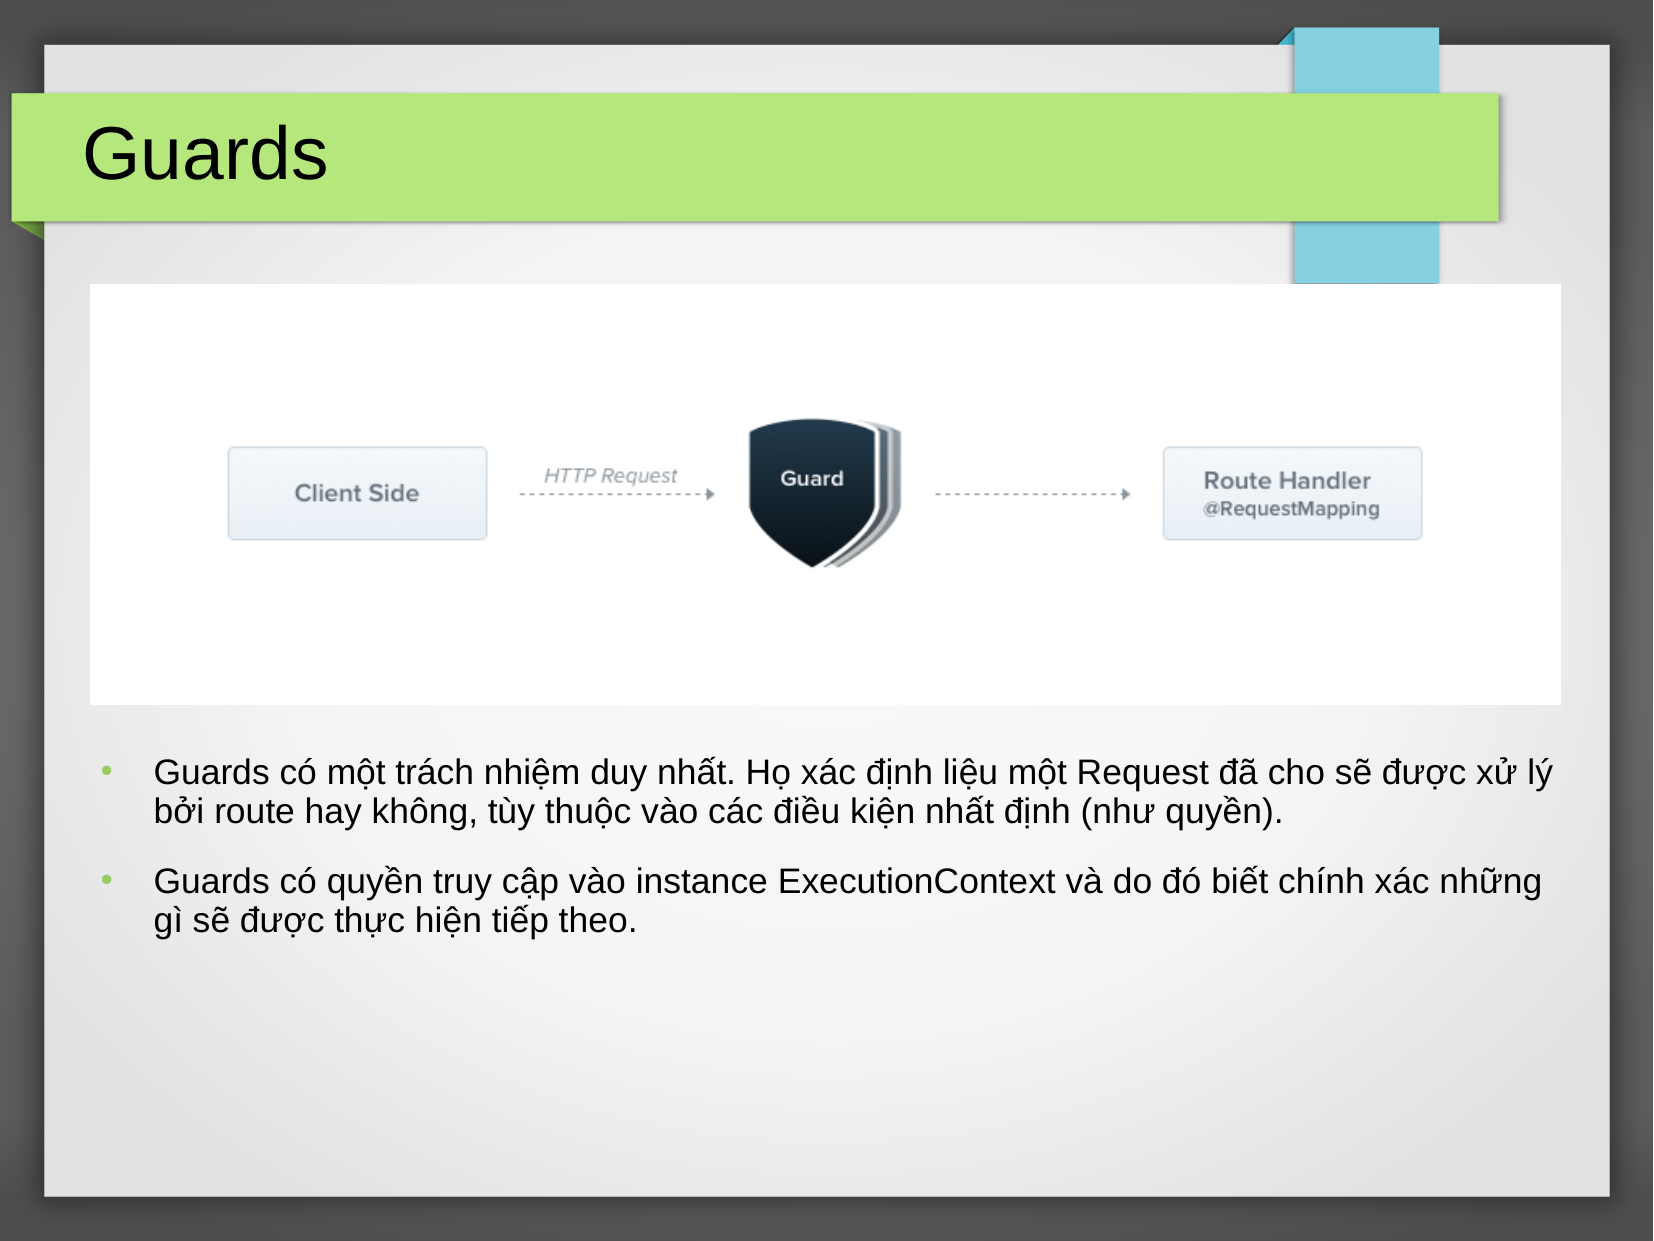

# Guards
Guards có một trách nhiệm duy nhất. Họ xác định liệu một Request đã cho sẽ được xử lý bởi route hay không, tùy thuộc vào các điều kiện nhất định (như quyền).
Guards có quyền truy cập vào instance ExecutionContext và do đó biết chính xác những gì sẽ được thực hiện tiếp theo.